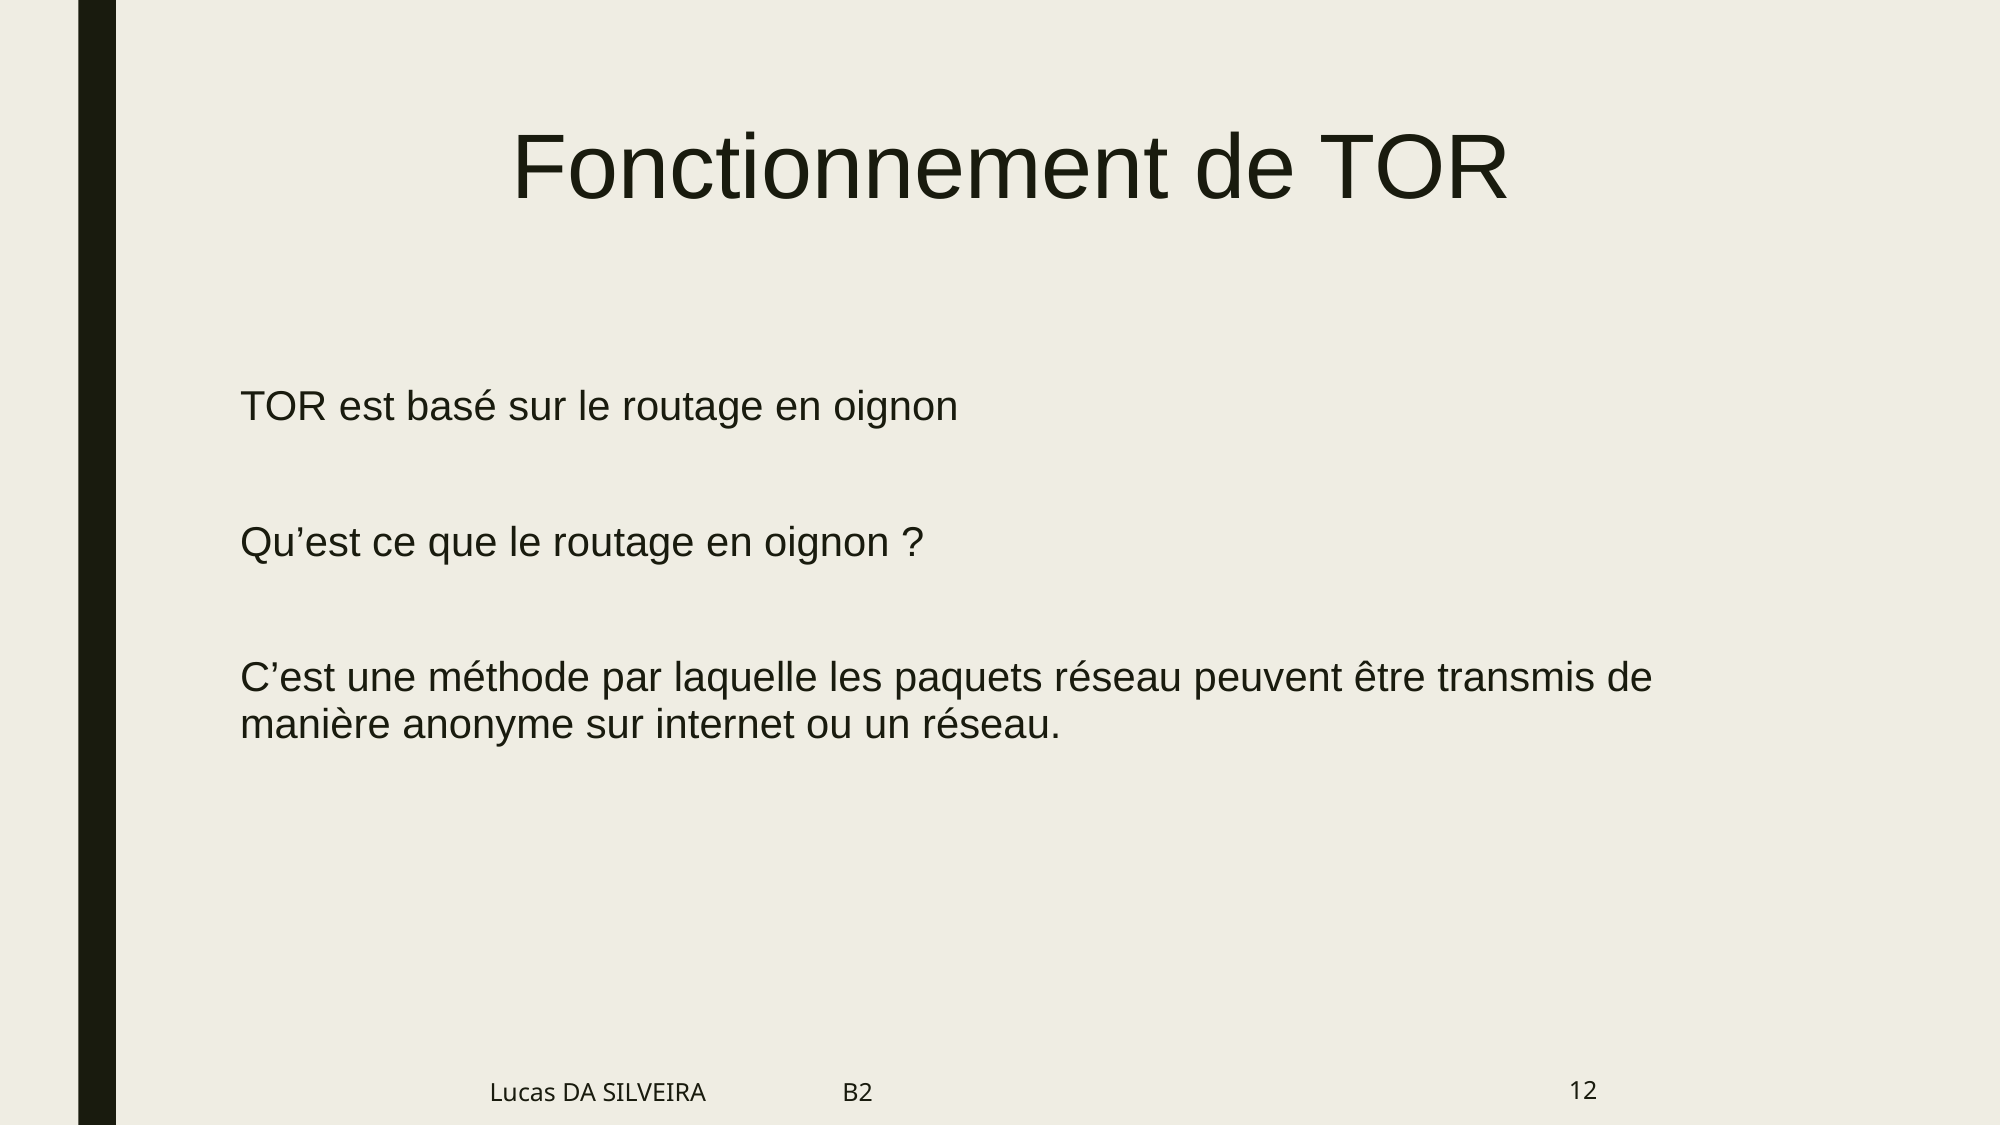

# Fonctionnement de TOR
TOR est basé sur le routage en oignon
Qu’est ce que le routage en oignon ?
C’est une méthode par laquelle les paquets réseau peuvent être transmis de manière anonyme sur internet ou un réseau.
Lucas DA SILVEIRA B2